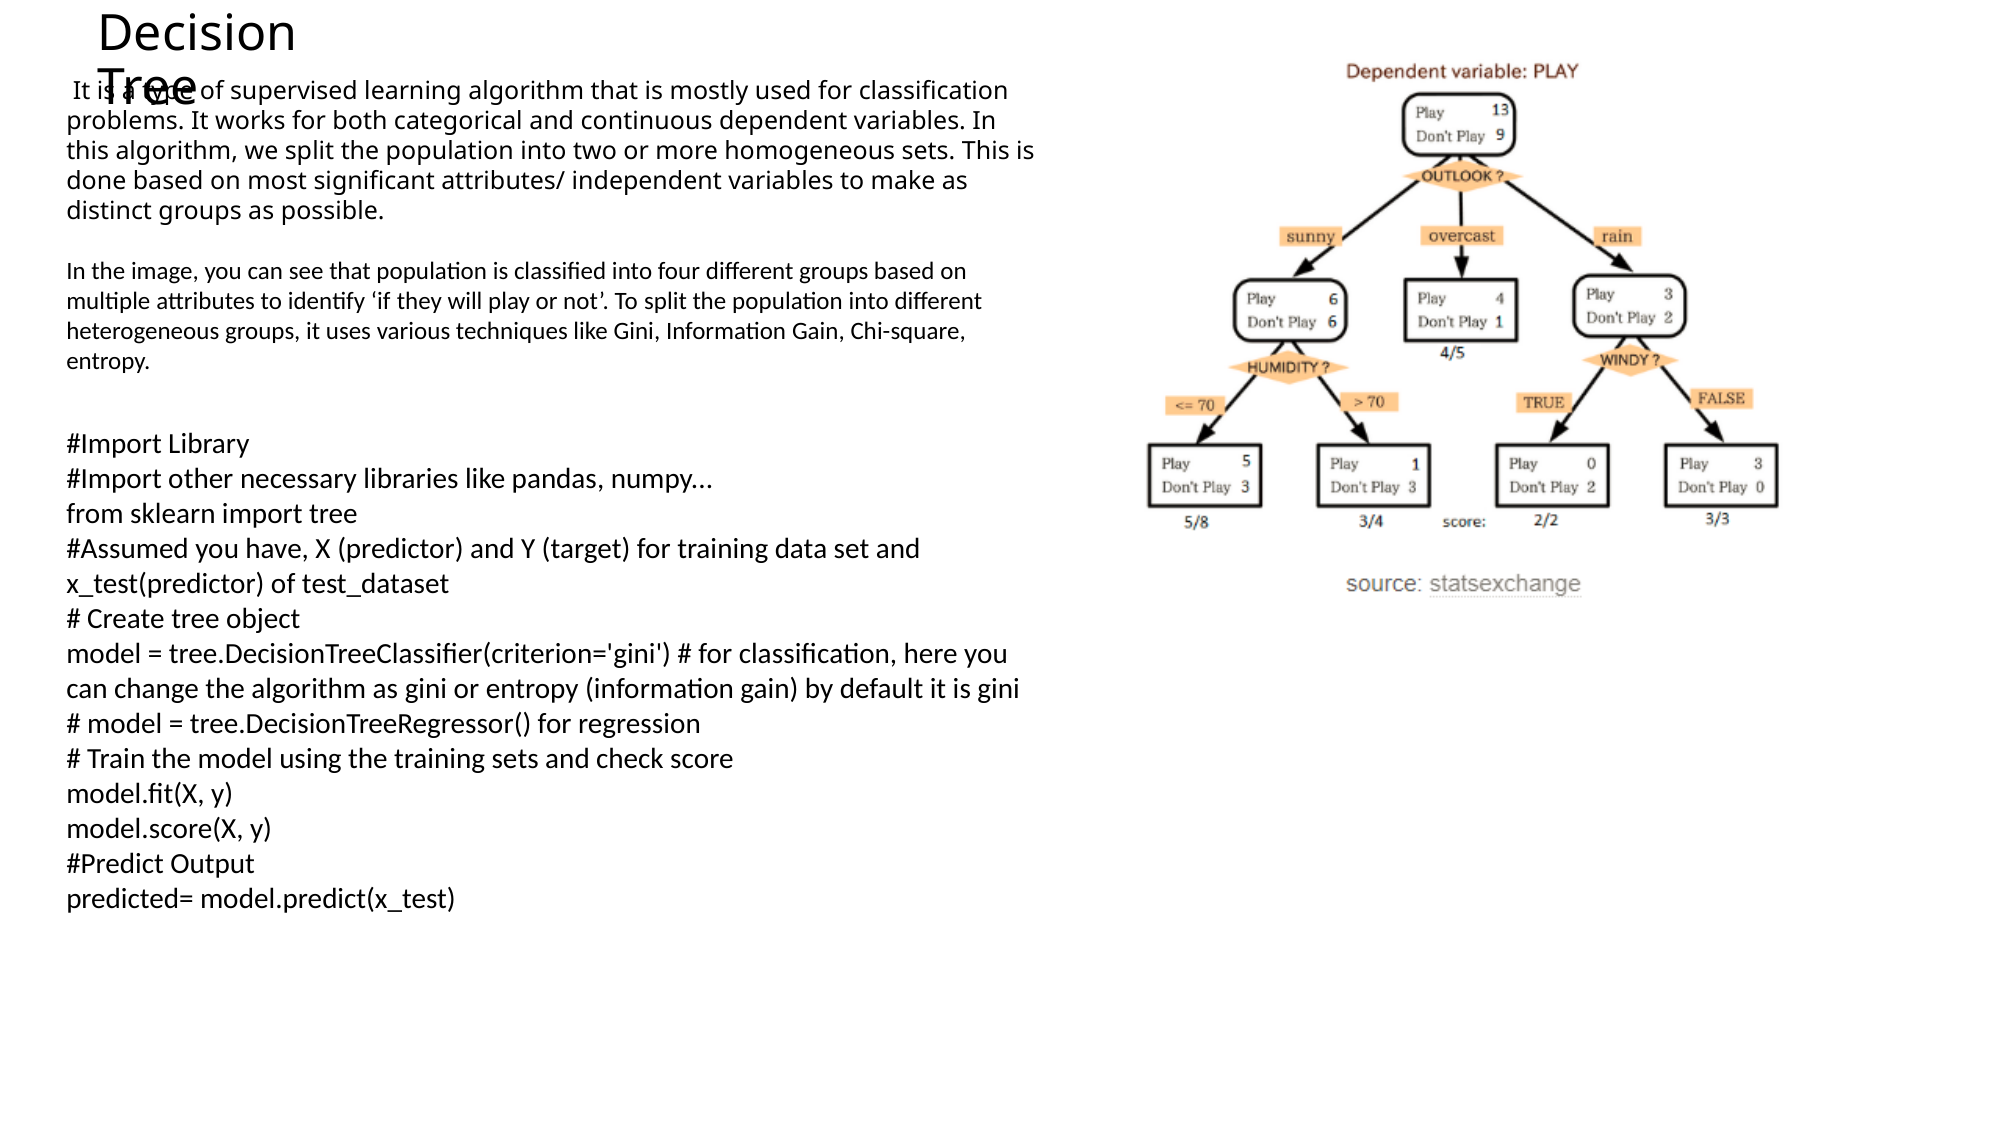

# Decision Tree
 It is a type of supervised learning algorithm that is mostly used for classification problems. It works for both categorical and continuous dependent variables. In this algorithm, we split the population into two or more homogeneous sets. This is done based on most significant attributes/ independent variables to make as distinct groups as possible.
In the image, you can see that population is classified into four different groups based on multiple attributes to identify ‘if they will play or not’. To split the population into different heterogeneous groups, it uses various techniques like Gini, Information Gain, Chi-square, entropy.
#Import Library
#Import other necessary libraries like pandas, numpy...
from sklearn import tree
#Assumed you have, X (predictor) and Y (target) for training data set and x_test(predictor) of test_dataset
# Create tree object
model = tree.DecisionTreeClassifier(criterion='gini') # for classification, here you can change the algorithm as gini or entropy (information gain) by default it is gini
# model = tree.DecisionTreeRegressor() for regression
# Train the model using the training sets and check score
model.fit(X, y)
model.score(X, y)
#Predict Output
predicted= model.predict(x_test)